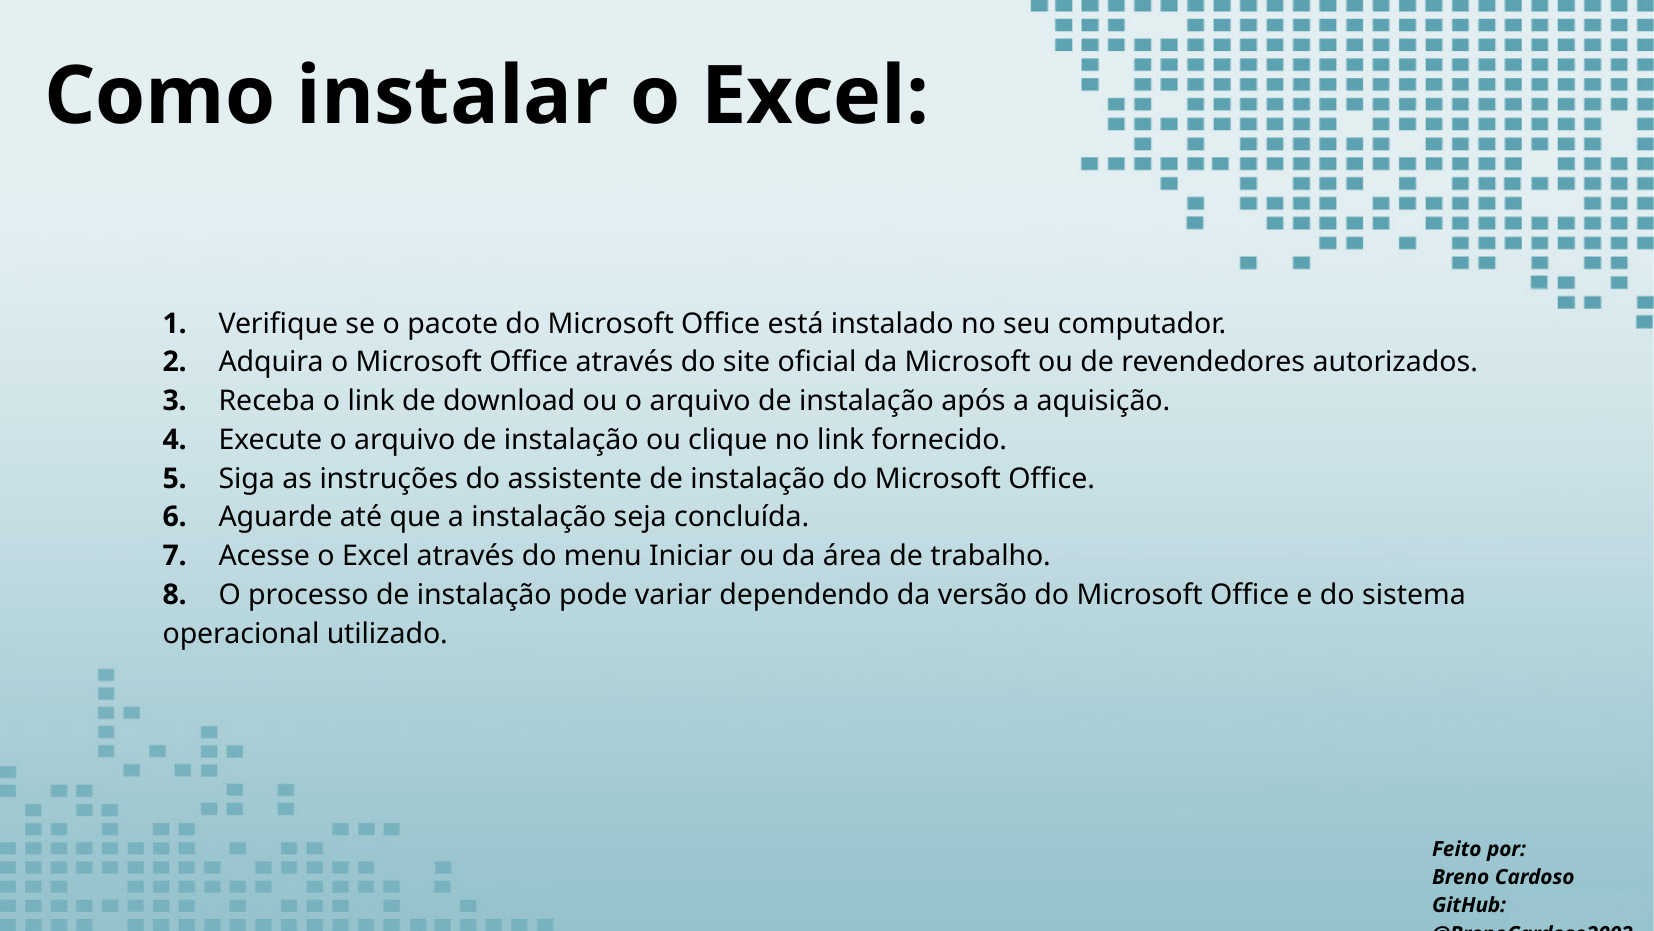

Como instalar o Excel:
1. 	Verifique se o pacote do Microsoft Office está instalado no seu computador.
2. 	Adquira o Microsoft Office através do site oficial da Microsoft ou de revendedores autorizados.
3. 	Receba o link de download ou o arquivo de instalação após a aquisição.
4. 	Execute o arquivo de instalação ou clique no link fornecido.
5. 	Siga as instruções do assistente de instalação do Microsoft Office.
6. 	Aguarde até que a instalação seja concluída.
7. 	Acesse o Excel através do menu Iniciar ou da área de trabalho.
8.	O processo de instalação pode variar dependendo da versão do Microsoft Office e do sistema operacional utilizado.
Feito por:
Breno Cardoso
GitHub:
@BrenoCardoso2002